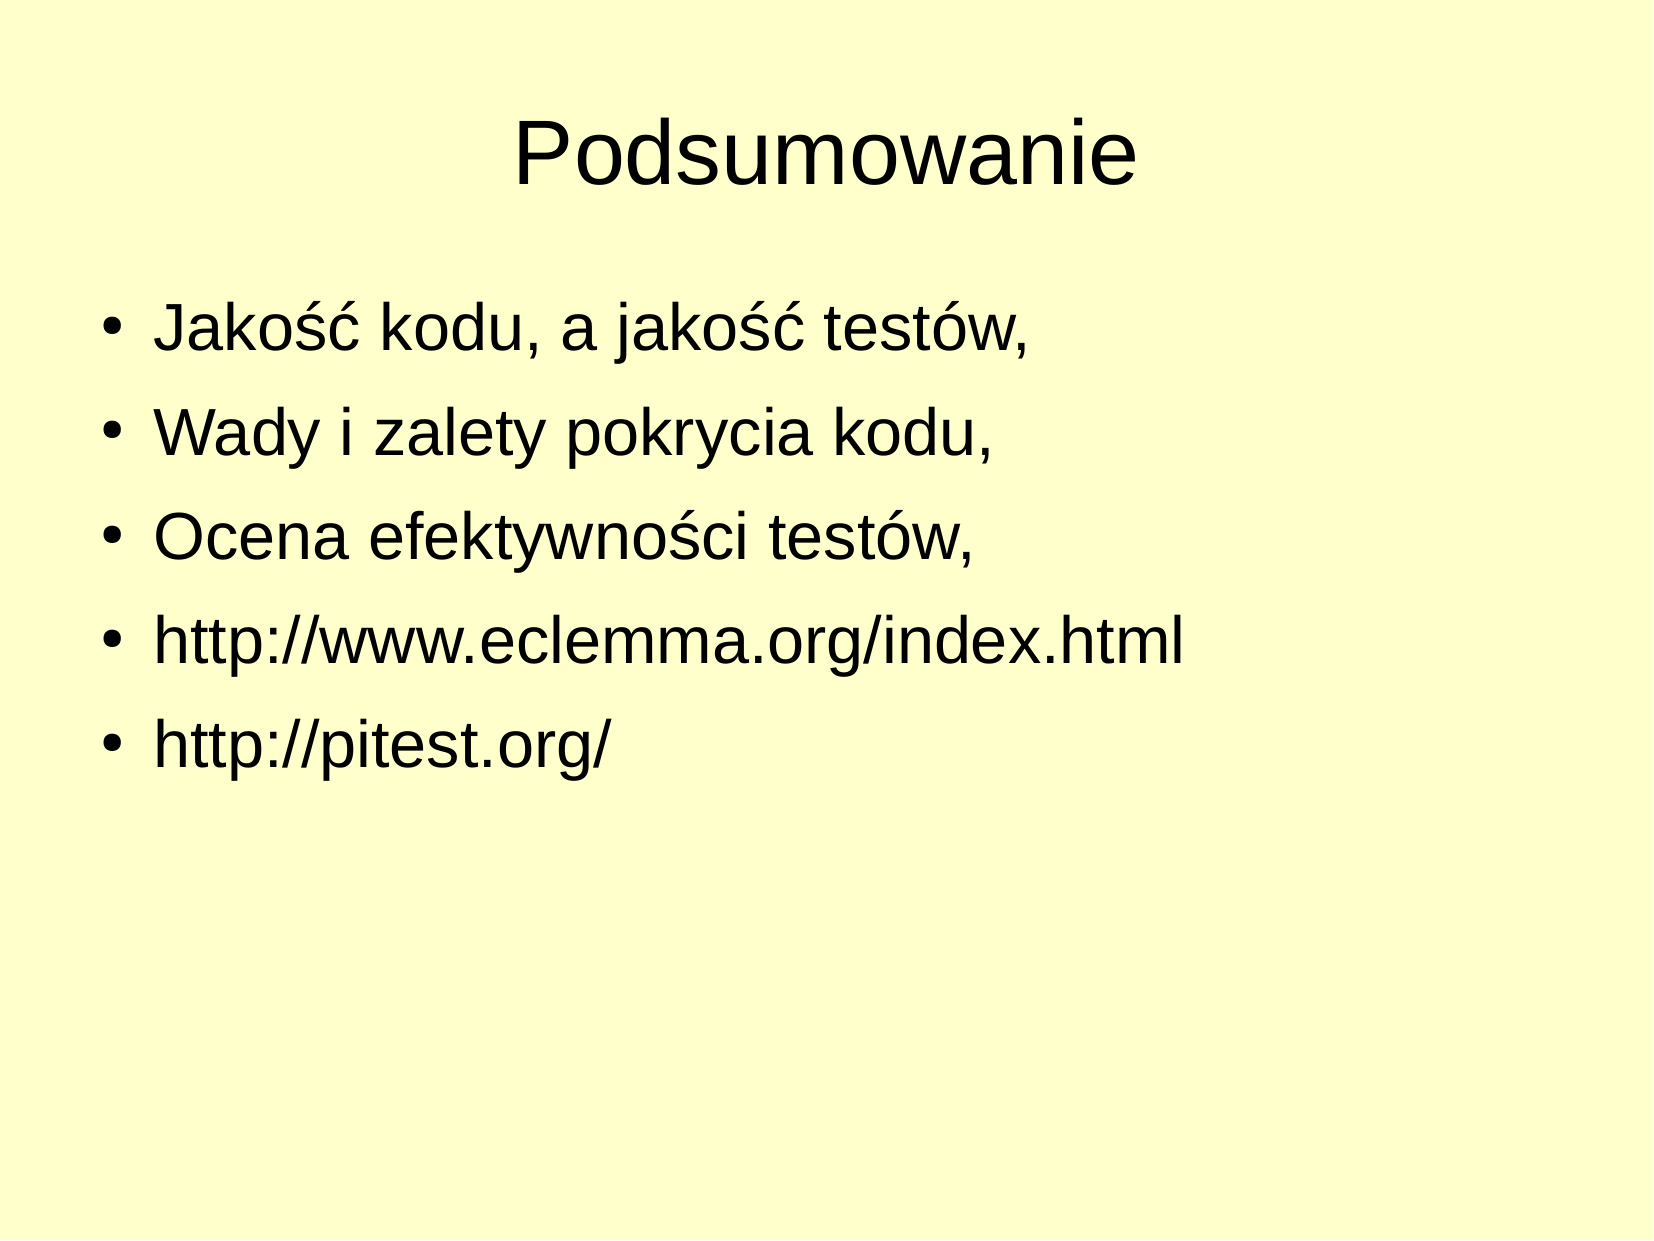

# Podsumowanie
Jakość kodu, a jakość testów,
Wady i zalety pokrycia kodu,
Ocena efektywności testów,
http://www.eclemma.org/index.html
http://pitest.org/